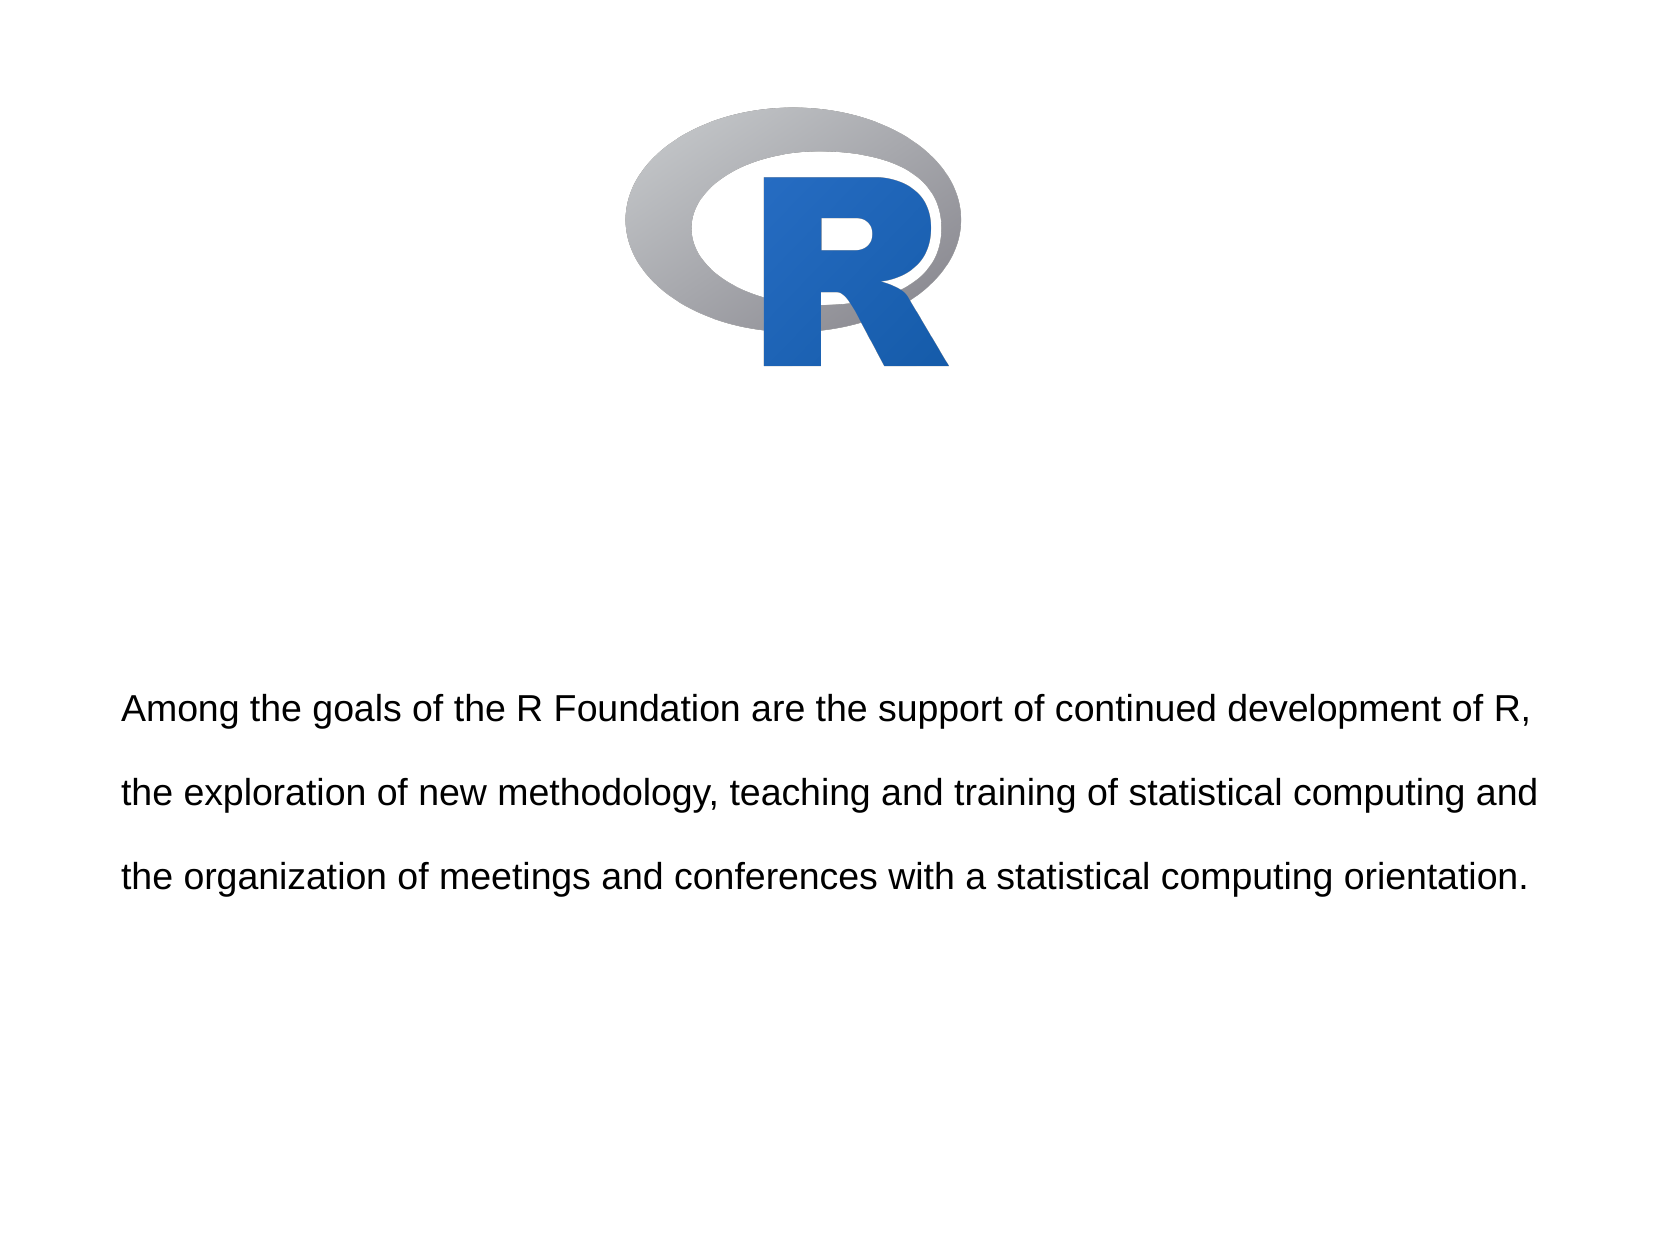

Among the goals of the R Foundation are the support of continued development of R,
the exploration of new methodology, teaching and training of statistical computing and
the organization of meetings and conferences with a statistical computing orientation.